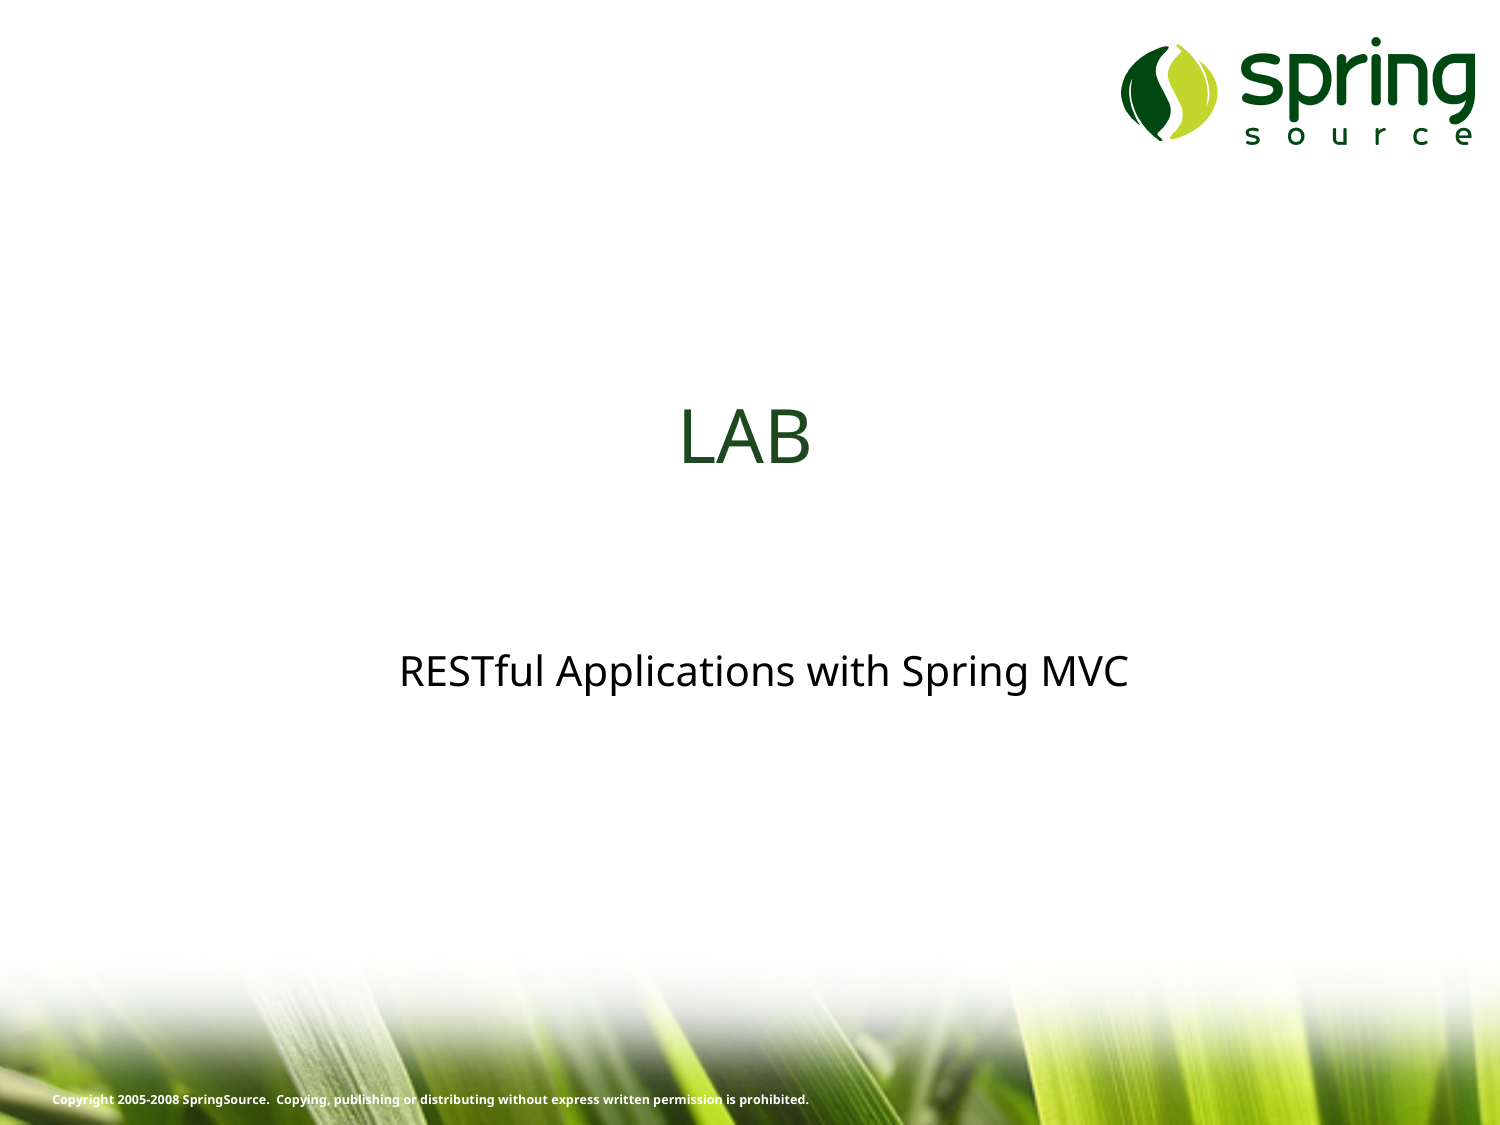

# LAB
RESTful Applications with Spring MVC